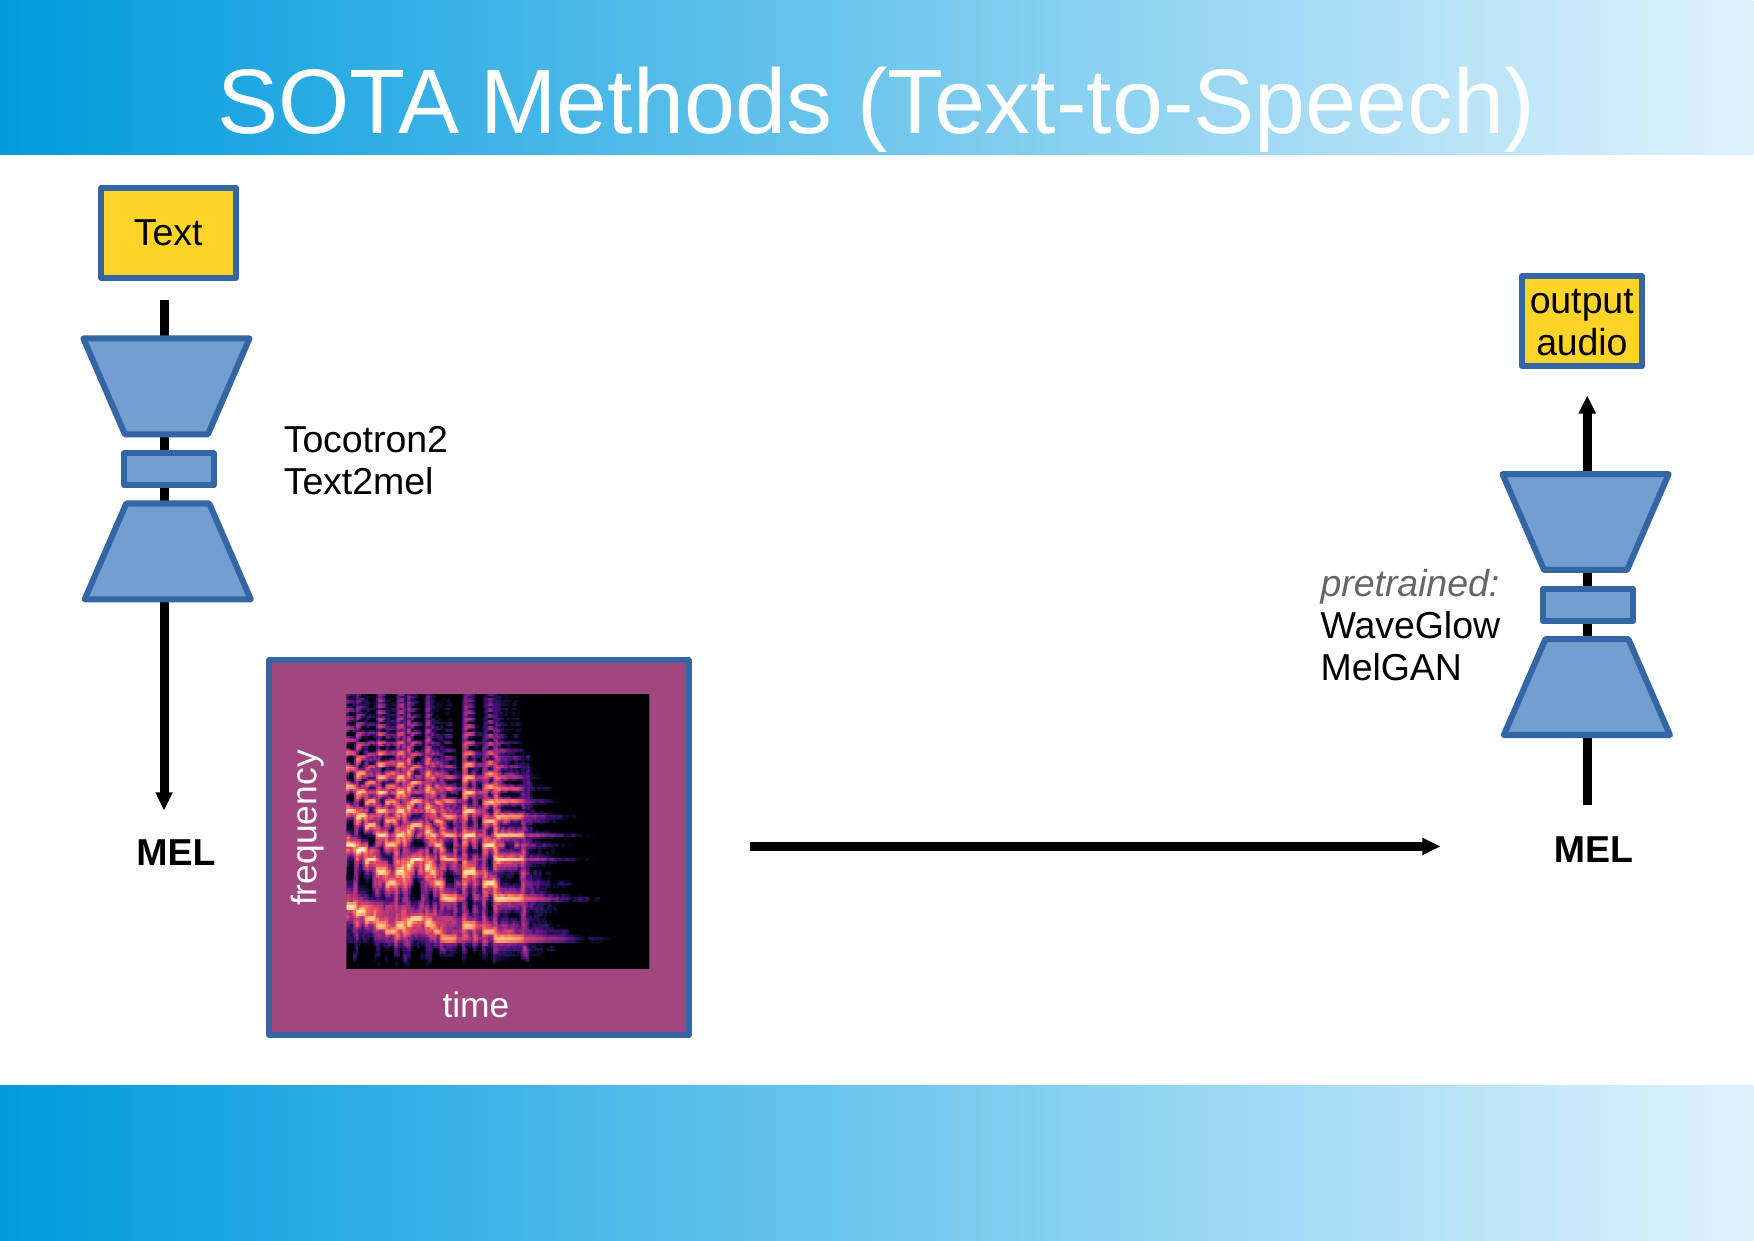

# SOTA Methods (Text-to-Speech)
Text
output
audio
Tocotron2
Text2mel
pretrained:
WaveGlow
MelGAN
frequency
time
MEL
MEL